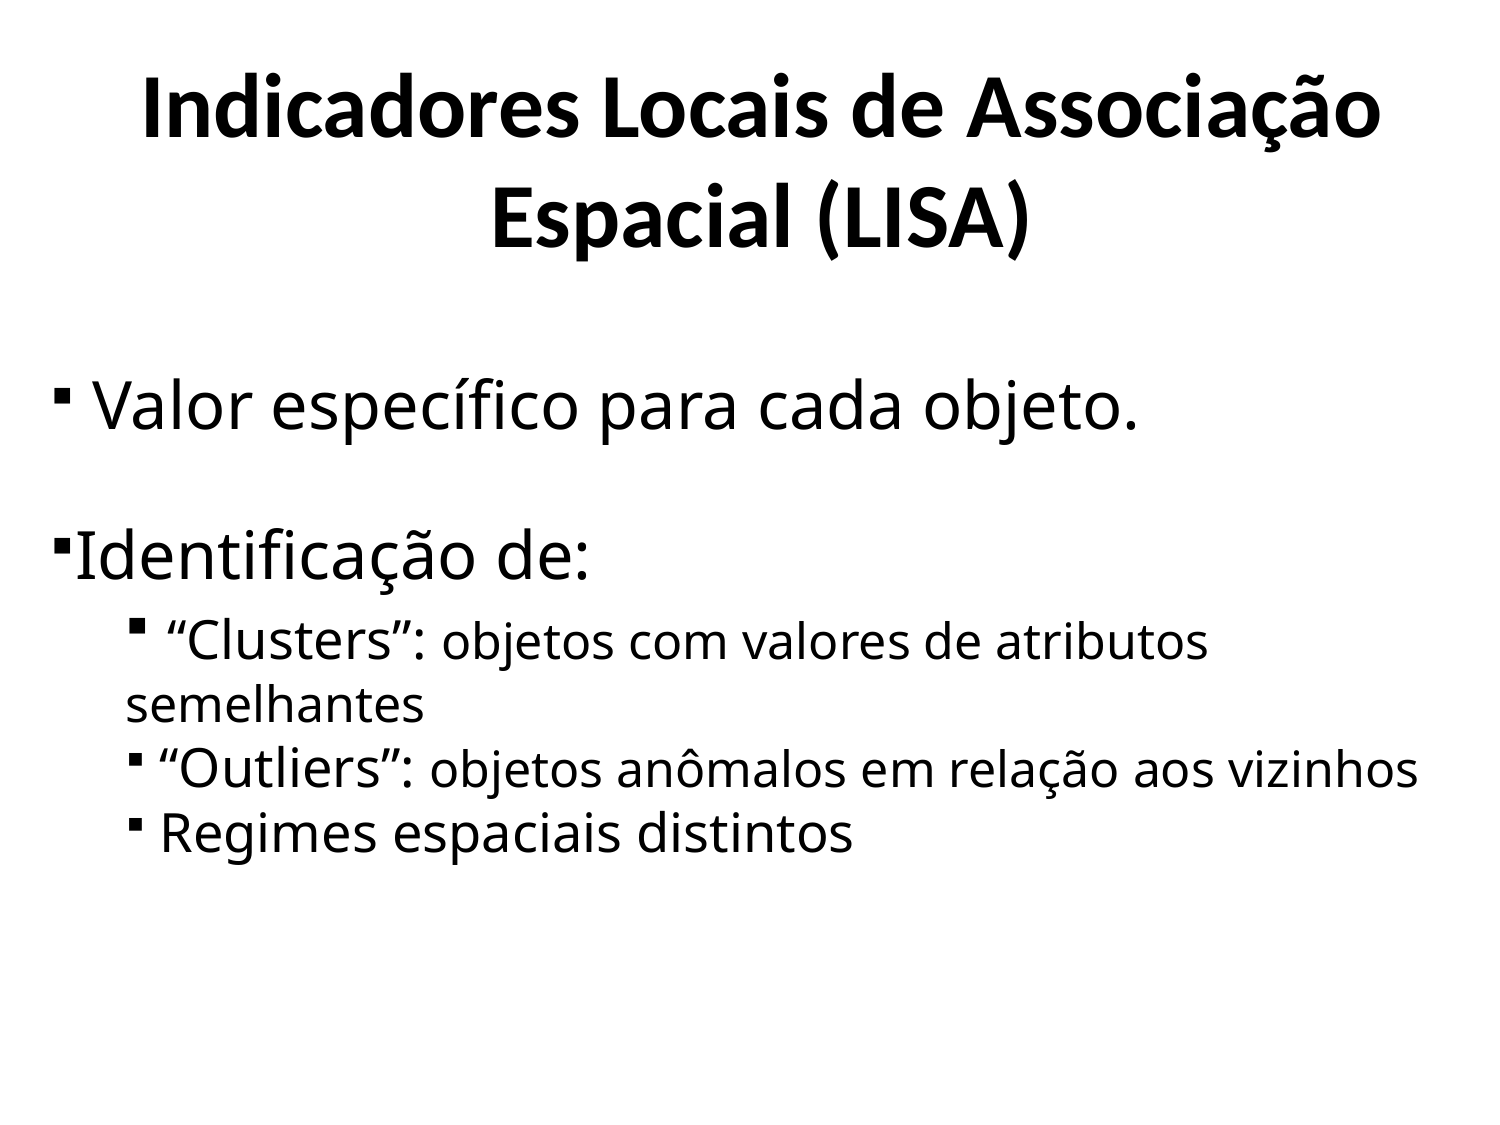

Indicadores Locais de Associação Espacial (LISA)
 Valor específico para cada objeto.
Identificação de:
 “Clusters”: objetos com valores de atributos semelhantes
 “Outliers”: objetos anômalos em relação aos vizinhos
 Regimes espaciais distintos